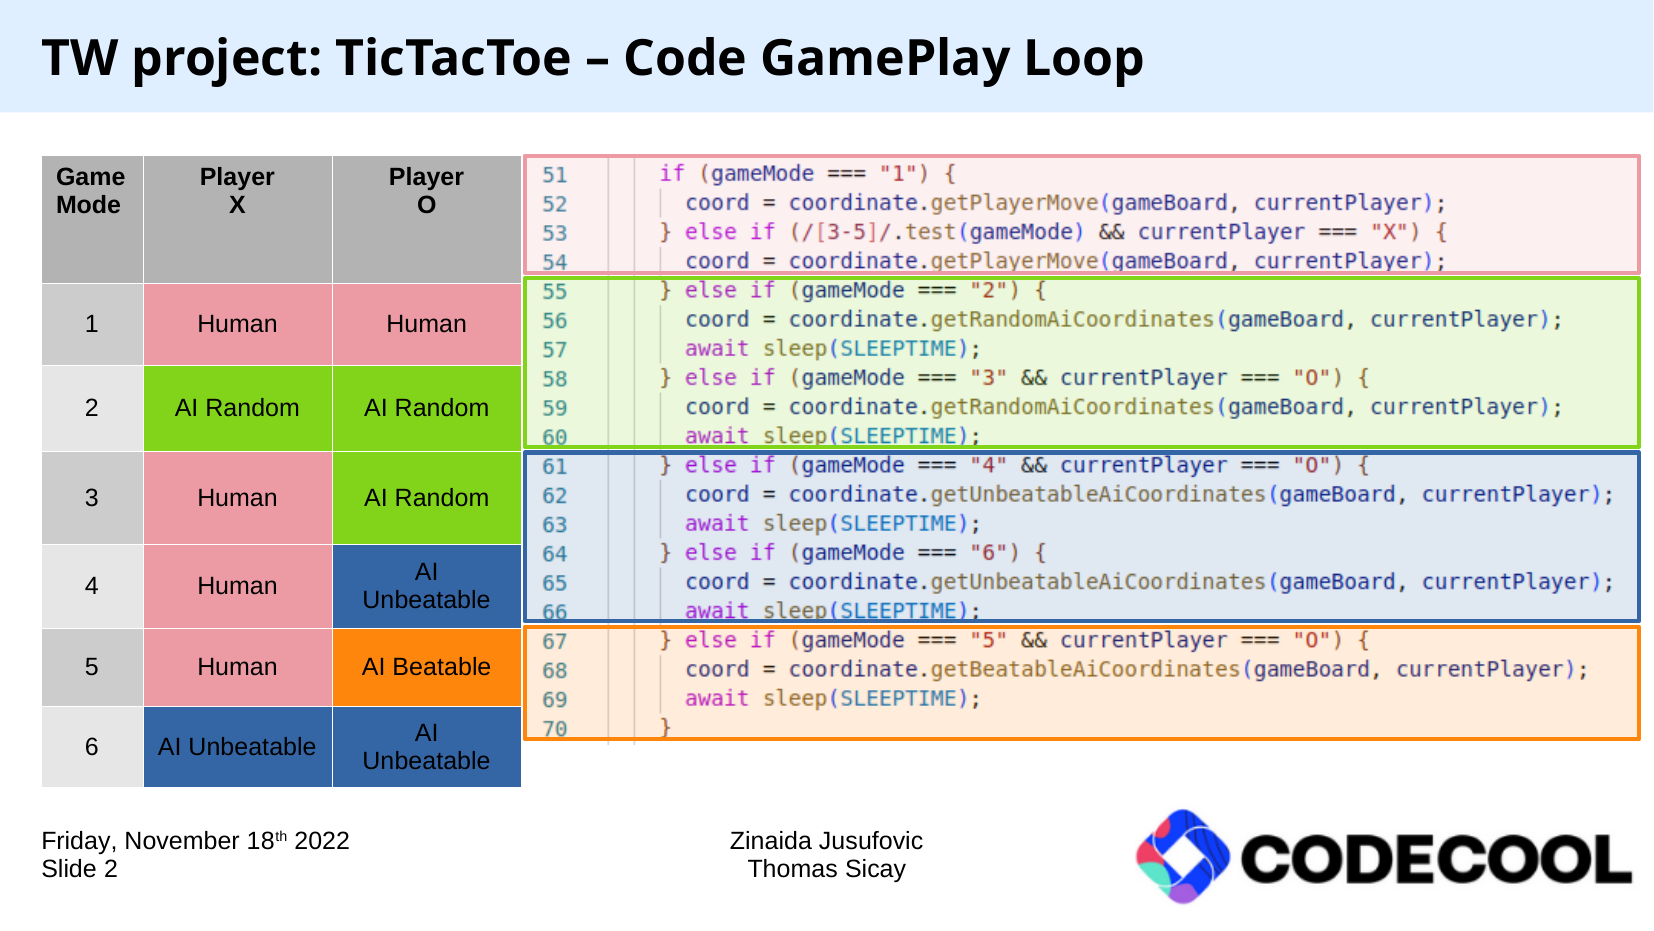

# TW project: TicTacToe – Code GamePlay Loop
| Game Mode | Player X | Player O |
| --- | --- | --- |
| 1 | Human | Human |
| 2 | AI Random | AI Random |
| 3 | Human | AI Random |
| 4 | Human | AI Unbeatable |
| 5 | Human | AI Beatable |
| 6 | AI Unbeatable | AI Unbeatable |
Friday, November 18th 2022
Slide
Zinaida Jusufovic
Thomas Sicay